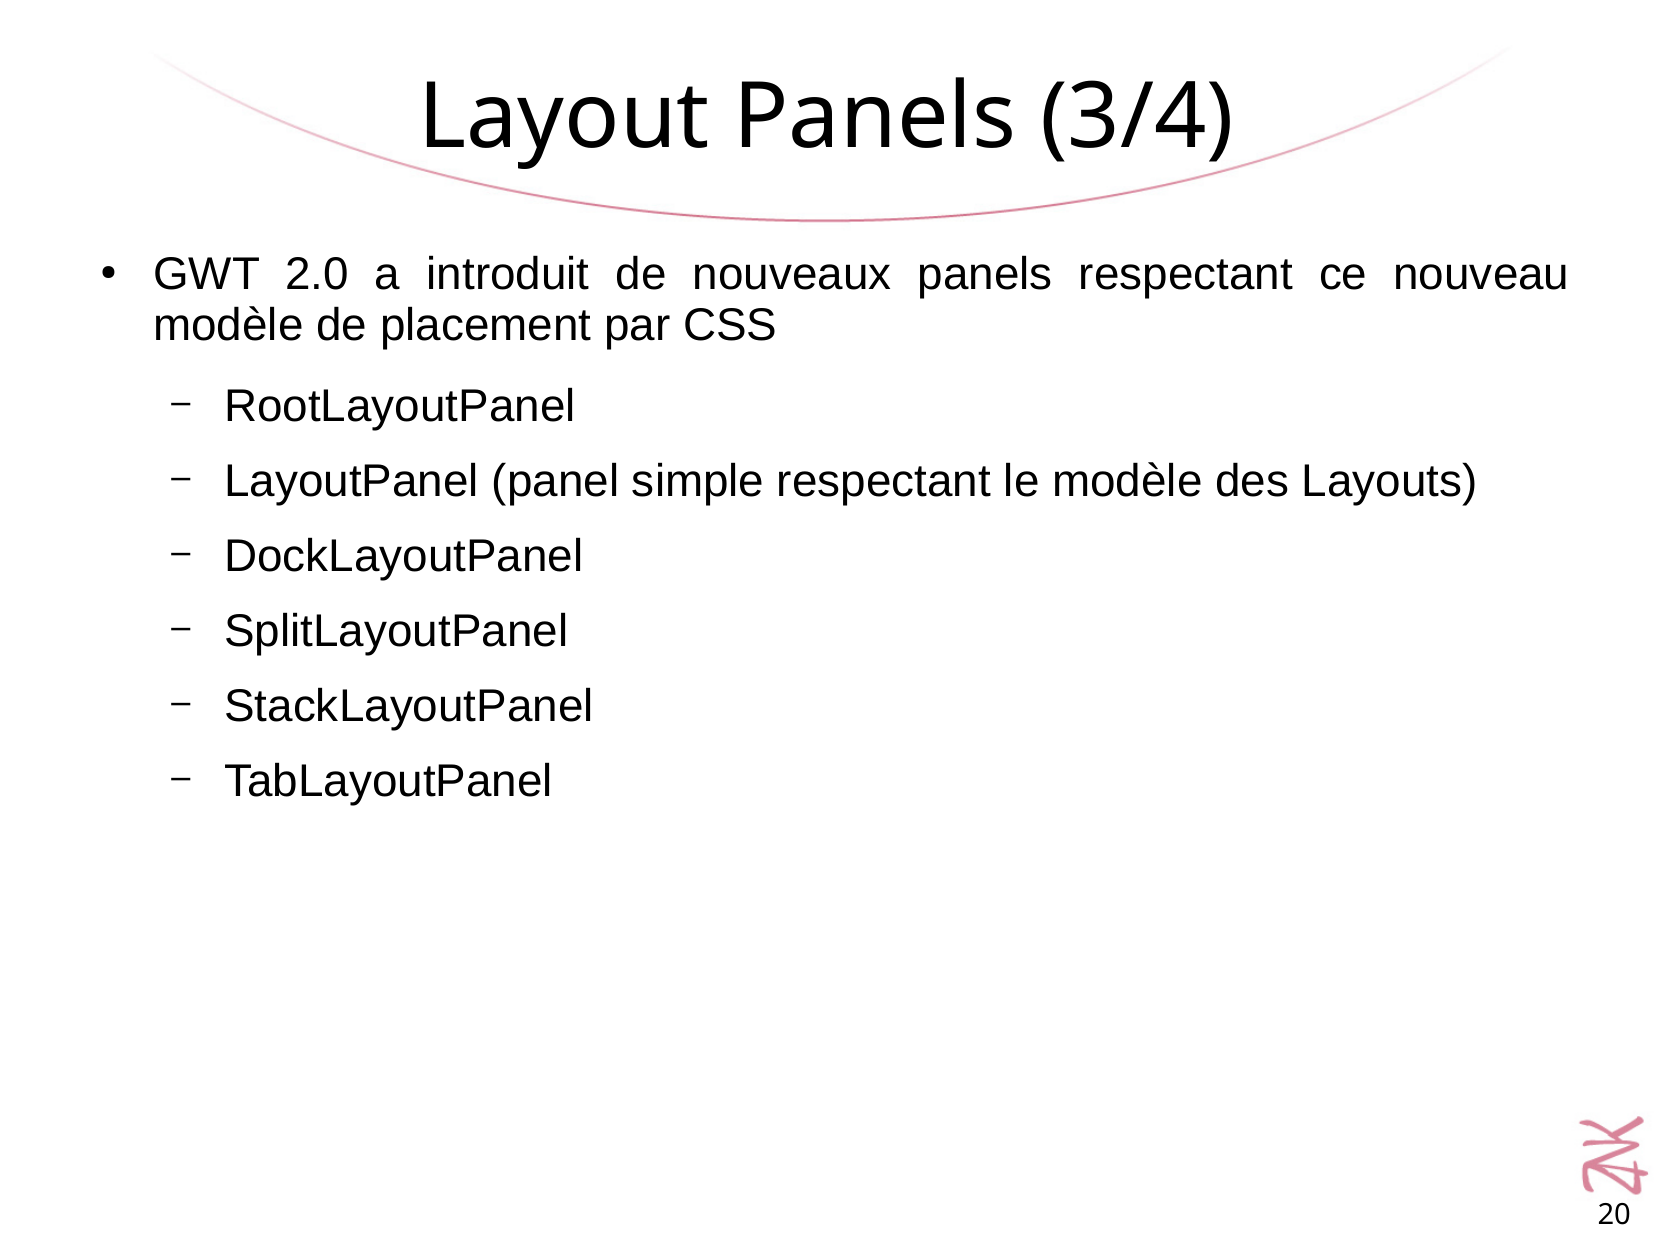

# Layout Panels (3/4)
GWT 2.0 a introduit de nouveaux panels respectant ce nouveau modèle de placement par CSS
RootLayoutPanel
LayoutPanel (panel simple respectant le modèle des Layouts)
DockLayoutPanel
SplitLayoutPanel
StackLayoutPanel
TabLayoutPanel
20